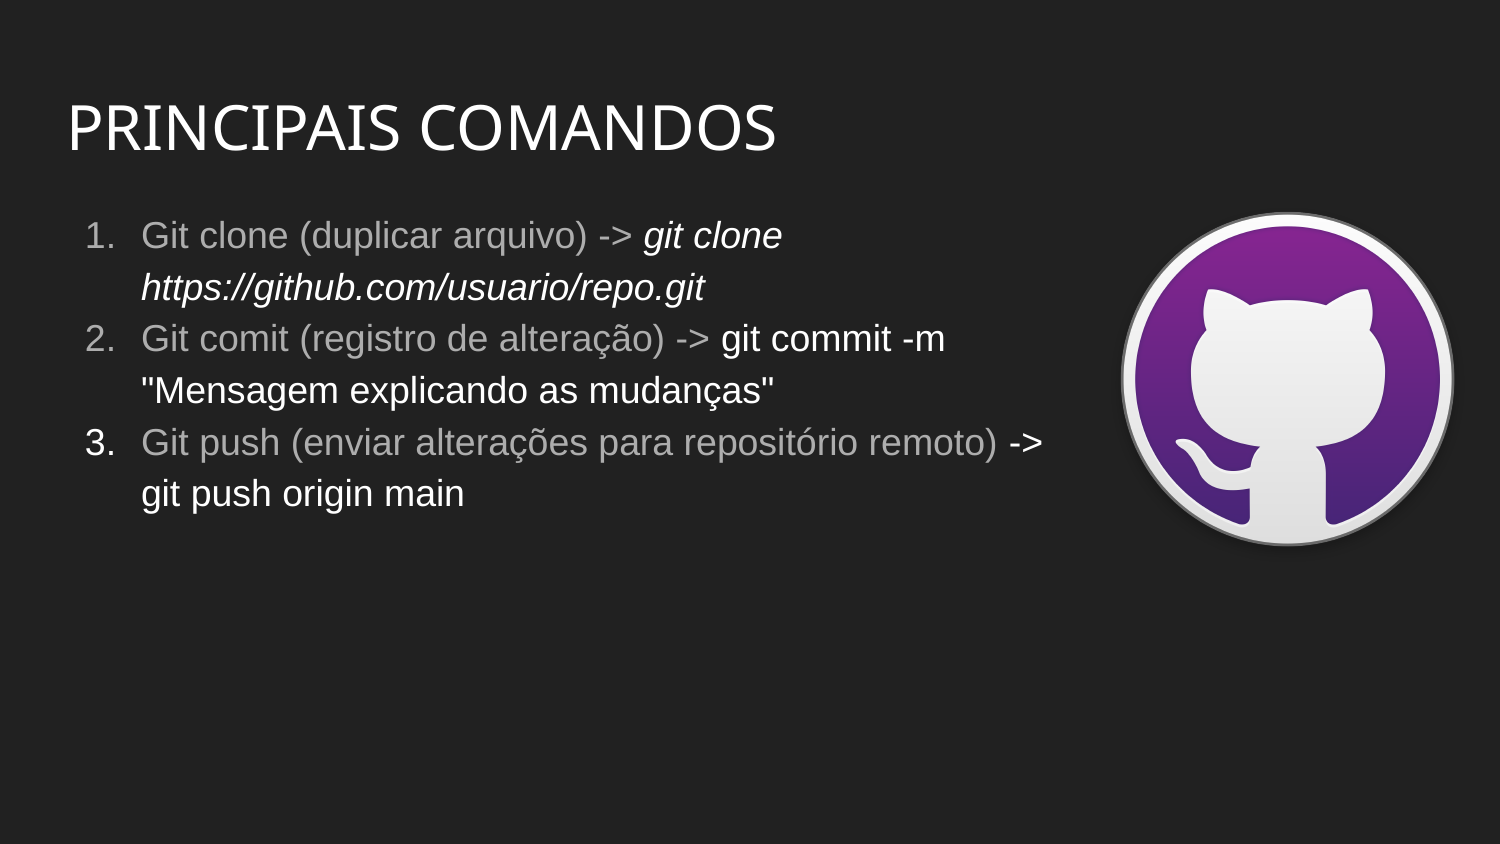

# PRINCIPAIS COMANDOS
Git clone (duplicar arquivo) -> git clone https://github.com/usuario/repo.git
Git comit (registro de alteração) -> git commit -m "Mensagem explicando as mudanças"
Git push (enviar alterações para repositório remoto) -> git push origin main